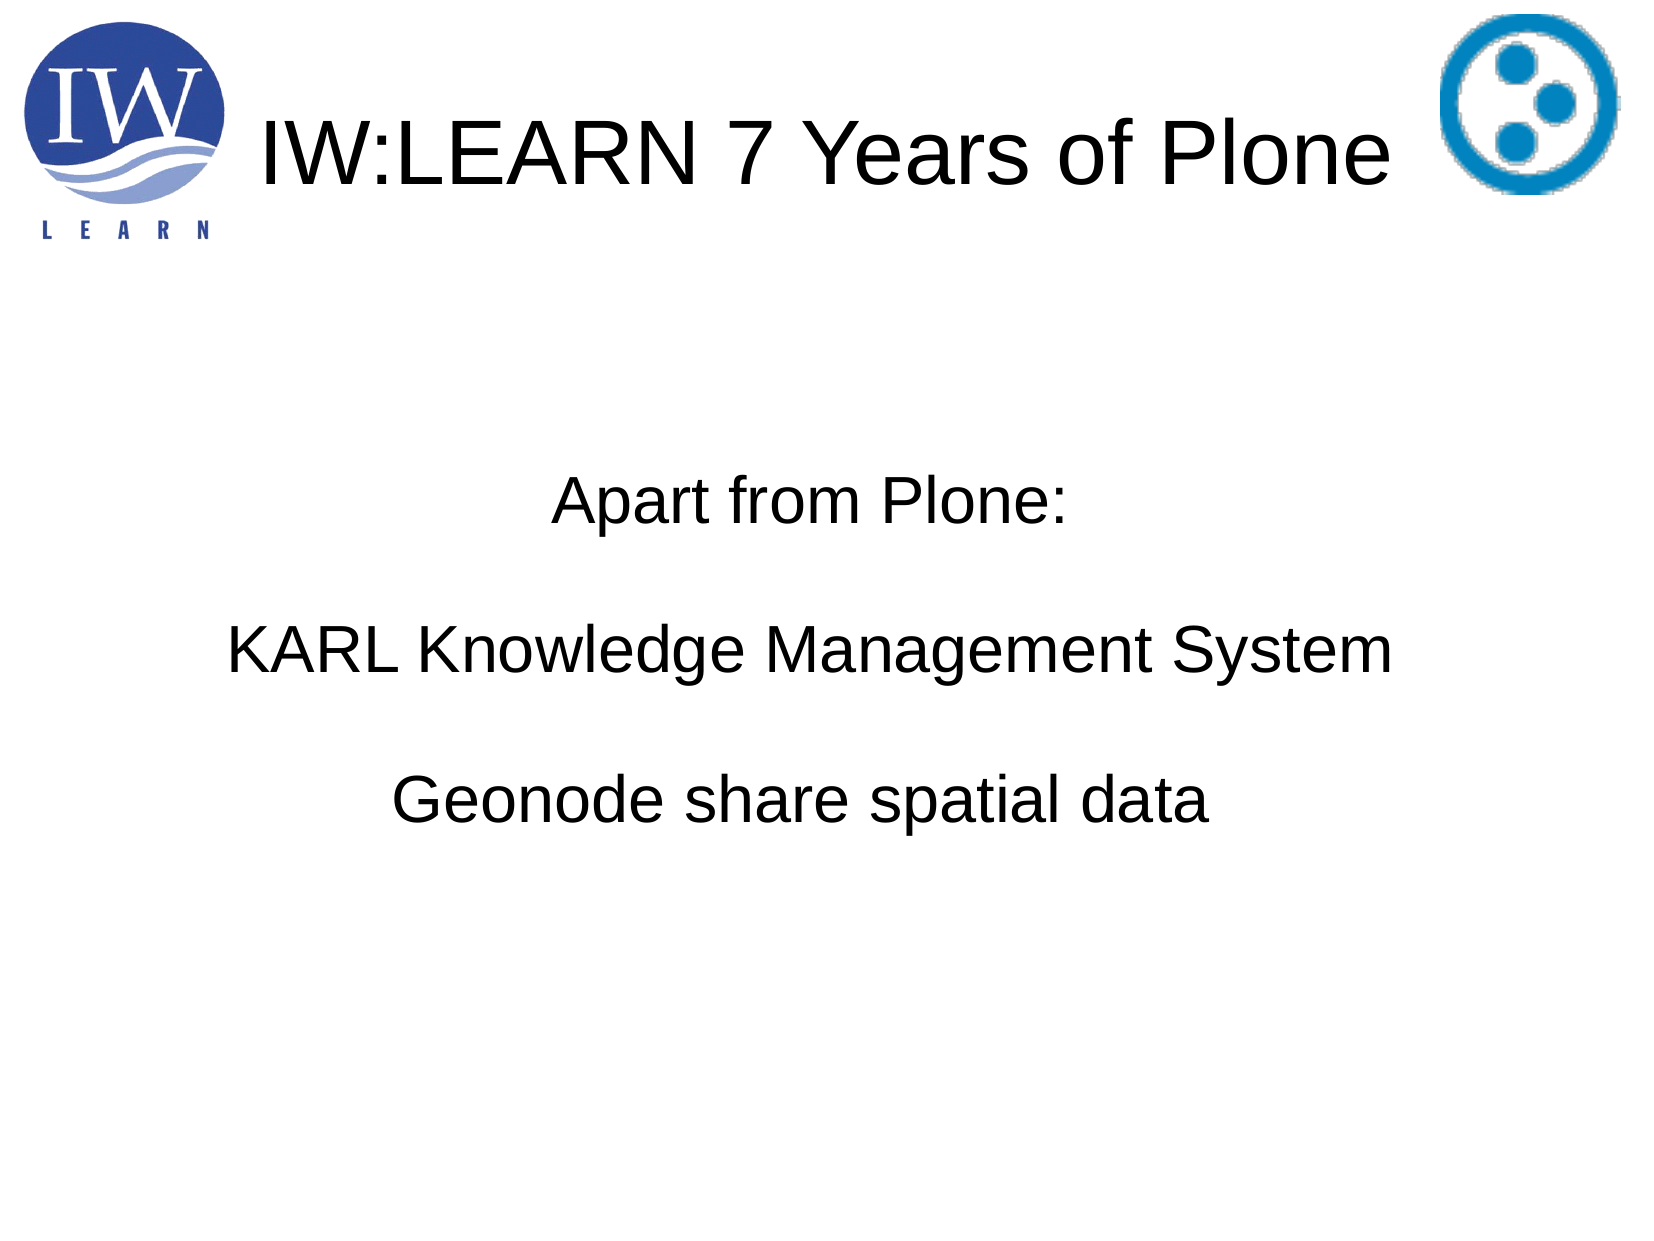

# IW:LEARN 7 Years of Plone
Apart from Plone:
KARL Knowledge Management System
Geonode share spatial data